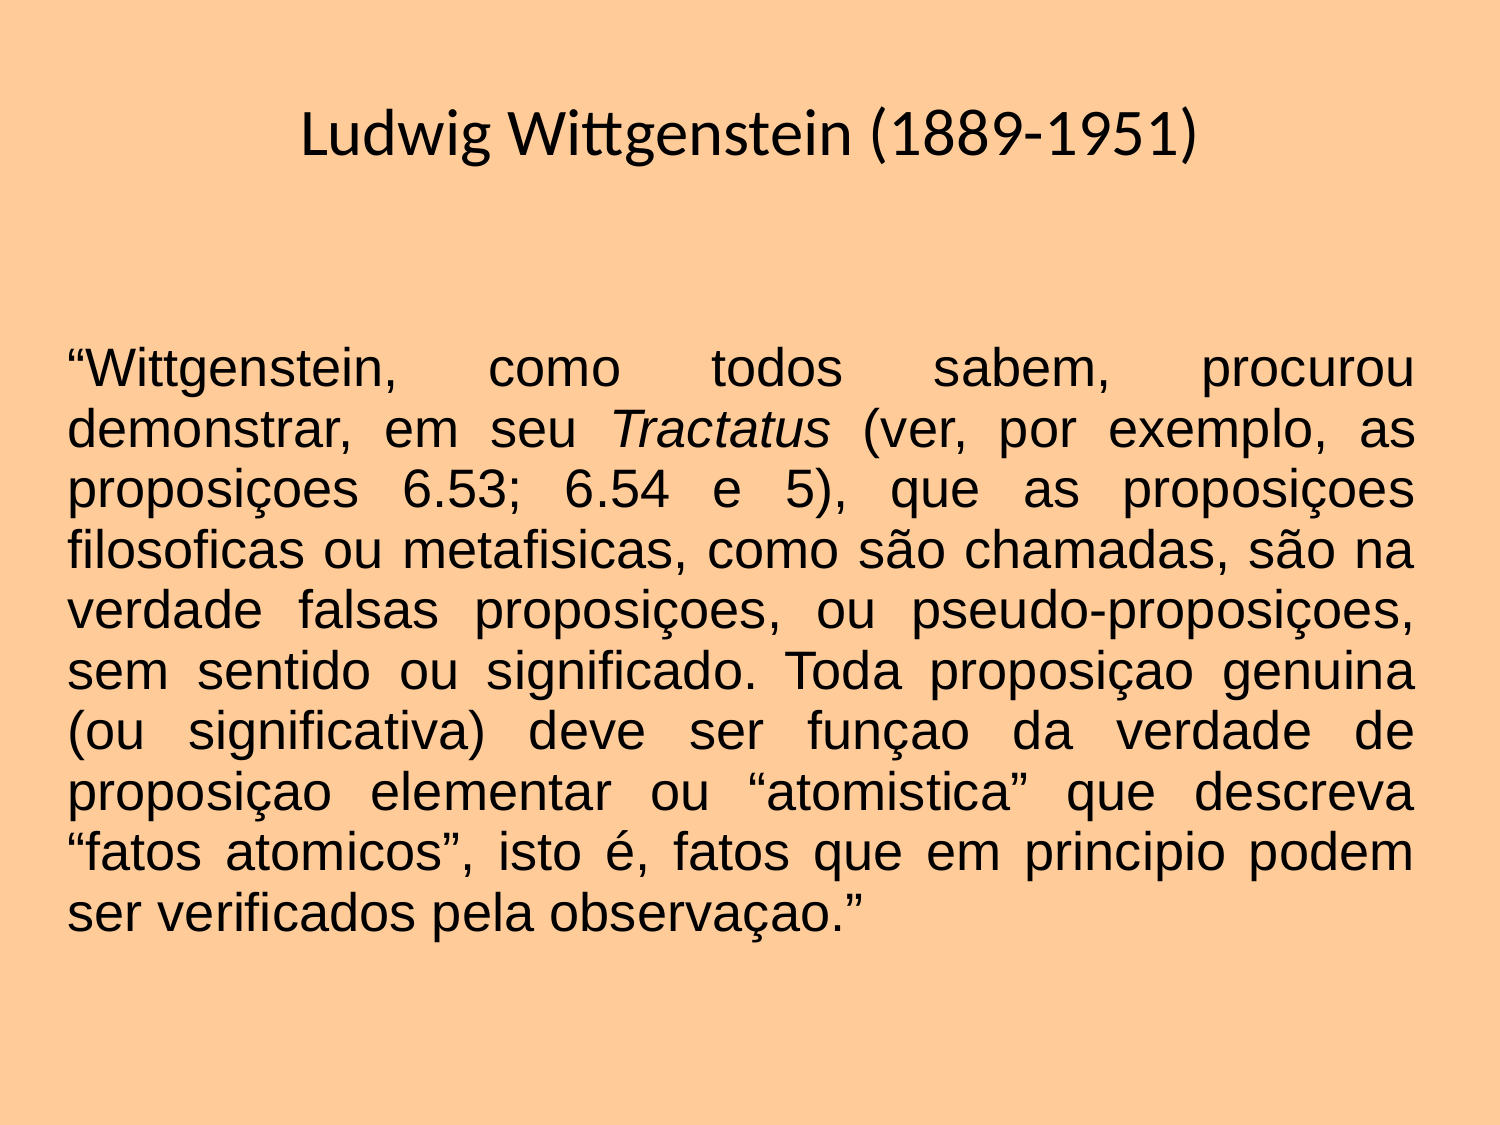

# Ludwig Wittgenstein (1889-1951)
“Wittgenstein, como todos sabem, procurou demonstrar, em seu Tractatus (ver, por exemplo, as proposiçoes 6.53; 6.54 e 5), que as proposiçoes filosoficas ou metafisicas, como são chamadas, são na verdade falsas proposiçoes, ou pseudo-proposiçoes, sem sentido ou significado. Toda proposiçao genuina (ou significativa) deve ser funçao da verdade de proposiçao elementar ou “atomistica” que descreva “fatos atomicos”, isto é, fatos que em principio podem ser verificados pela observaçao.”